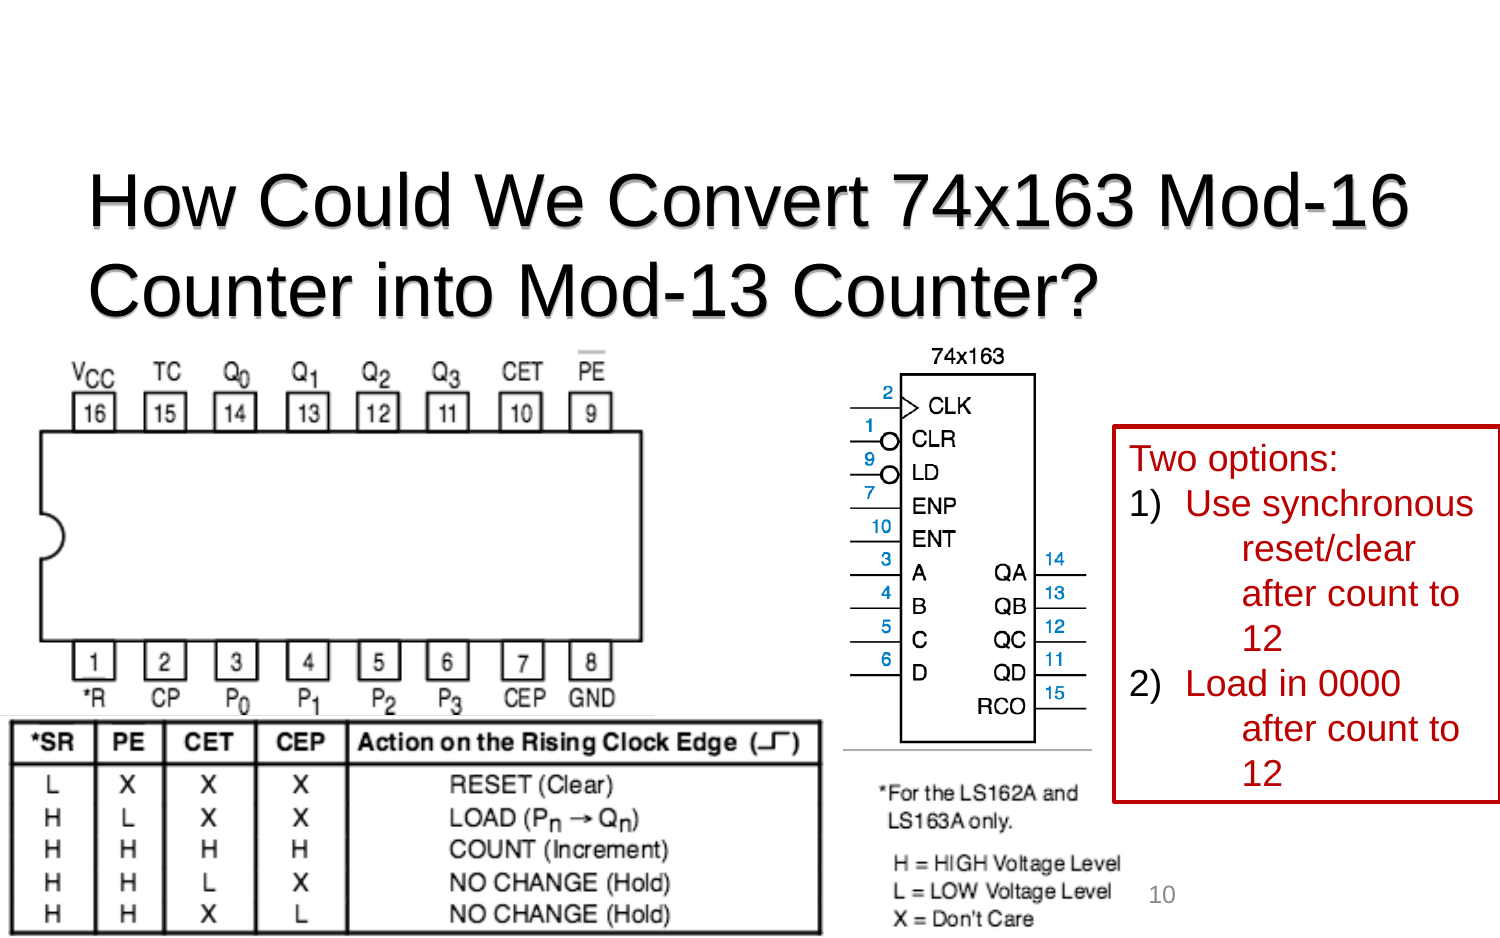

# How Could We Convert 74x163 Mod-16 Counter into Mod-13 Counter?
Two options:
Use synchronous reset/clear after count to 12
Load in 0000 after count to 12
SP24